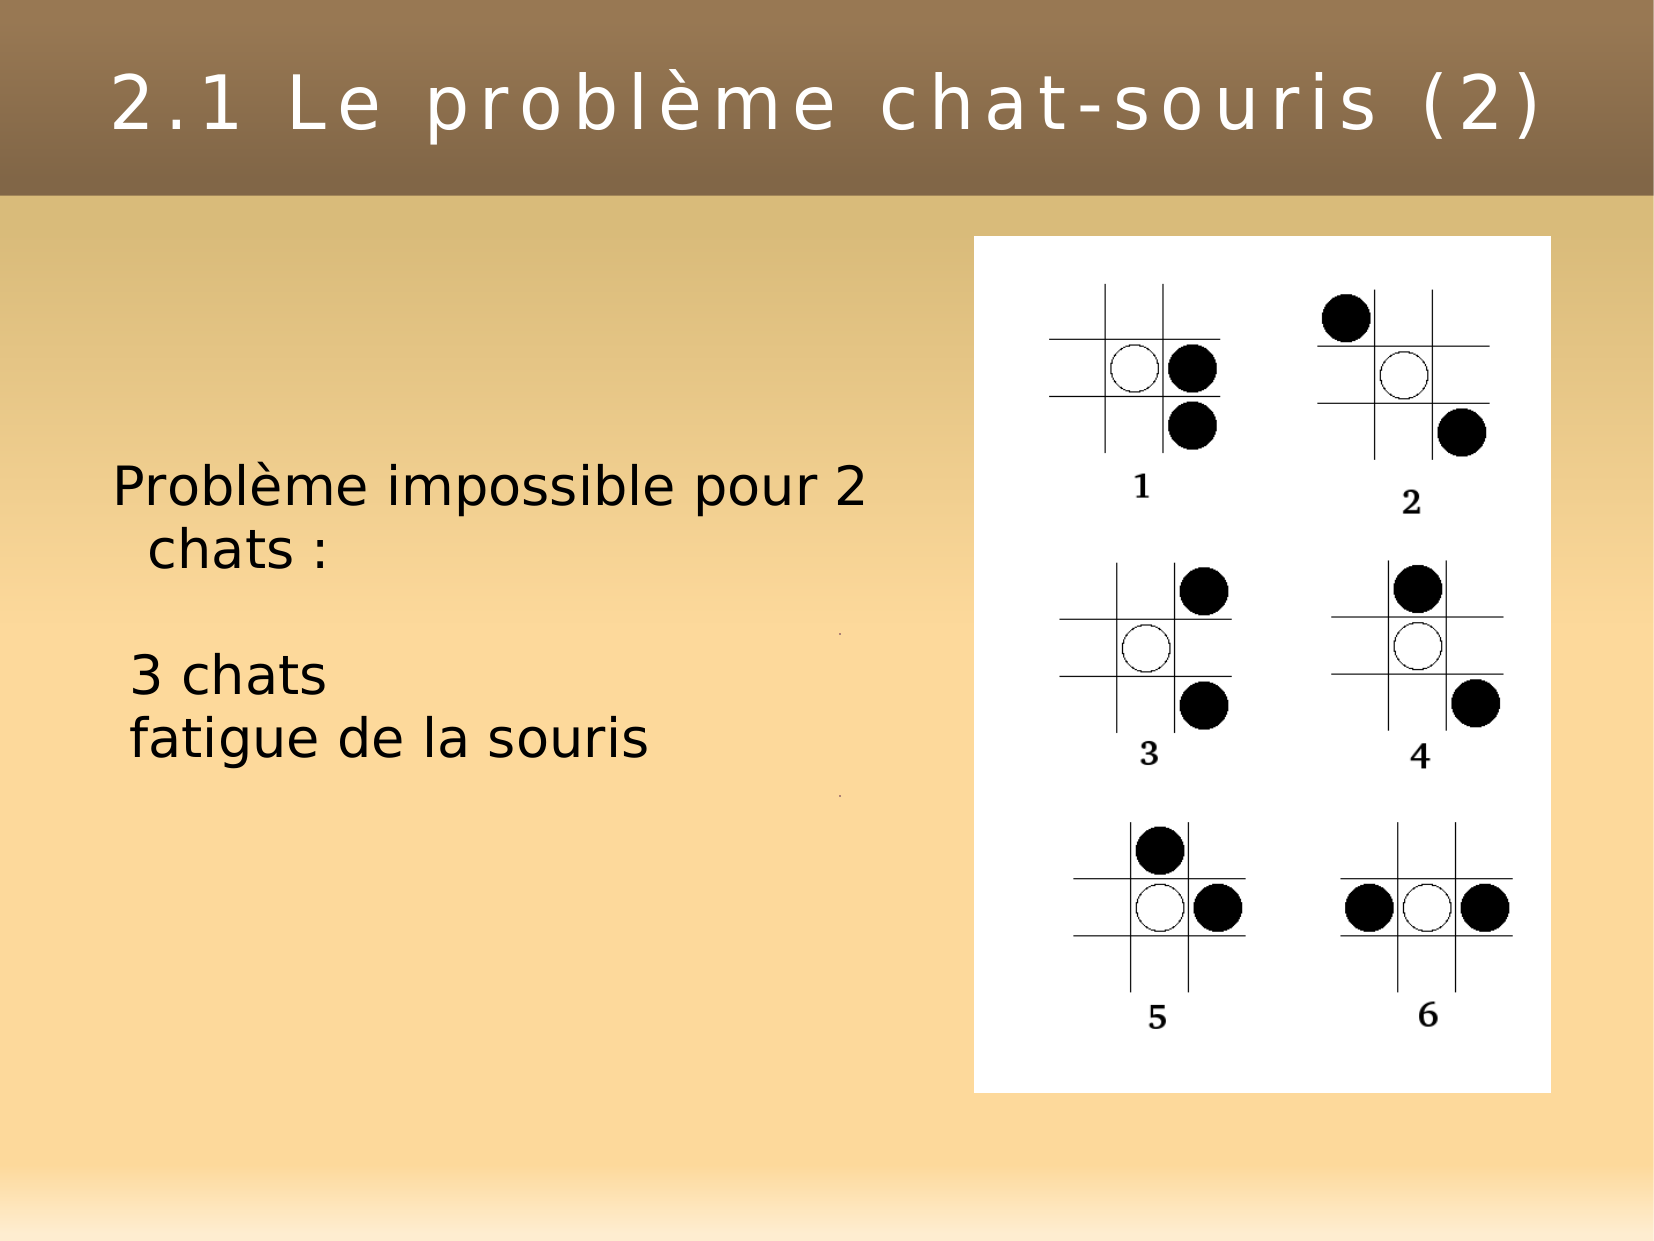

# 2.1 Le problème chat-souris (2)
Problème impossible pour 2 chats :
 3 chats
 fatigue de la souris